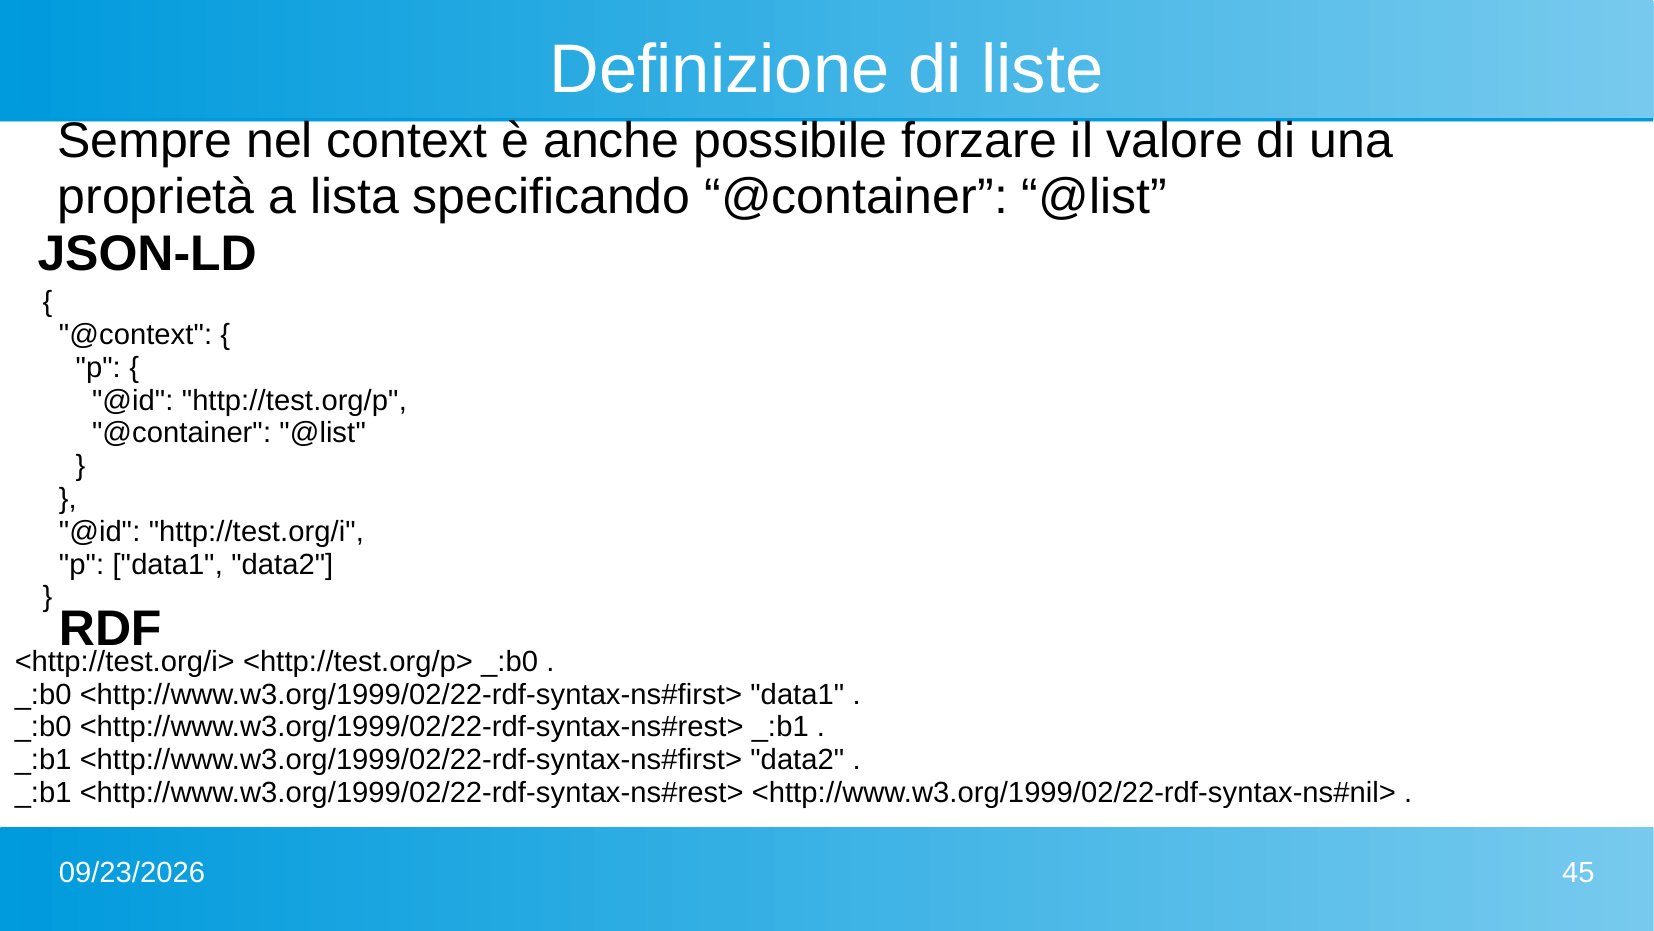

# Definizione di liste
Sempre nel context è anche possibile forzare il valore di una proprietà a lista specificando “@container”: “@list”
JSON-LD
{
 "@context": {
 "p": {
 "@id": "http://test.org/p",
 "@container": "@list"
 }
 },
 "@id": "http://test.org/i",
 "p": ["data1", "data2"]
}
RDF
<http://test.org/i> <http://test.org/p> _:b0 .
_:b0 <http://www.w3.org/1999/02/22-rdf-syntax-ns#first> "data1" .
_:b0 <http://www.w3.org/1999/02/22-rdf-syntax-ns#rest> _:b1 .
_:b1 <http://www.w3.org/1999/02/22-rdf-syntax-ns#first> "data2" .
_:b1 <http://www.w3.org/1999/02/22-rdf-syntax-ns#rest> <http://www.w3.org/1999/02/22-rdf-syntax-ns#nil> .
45